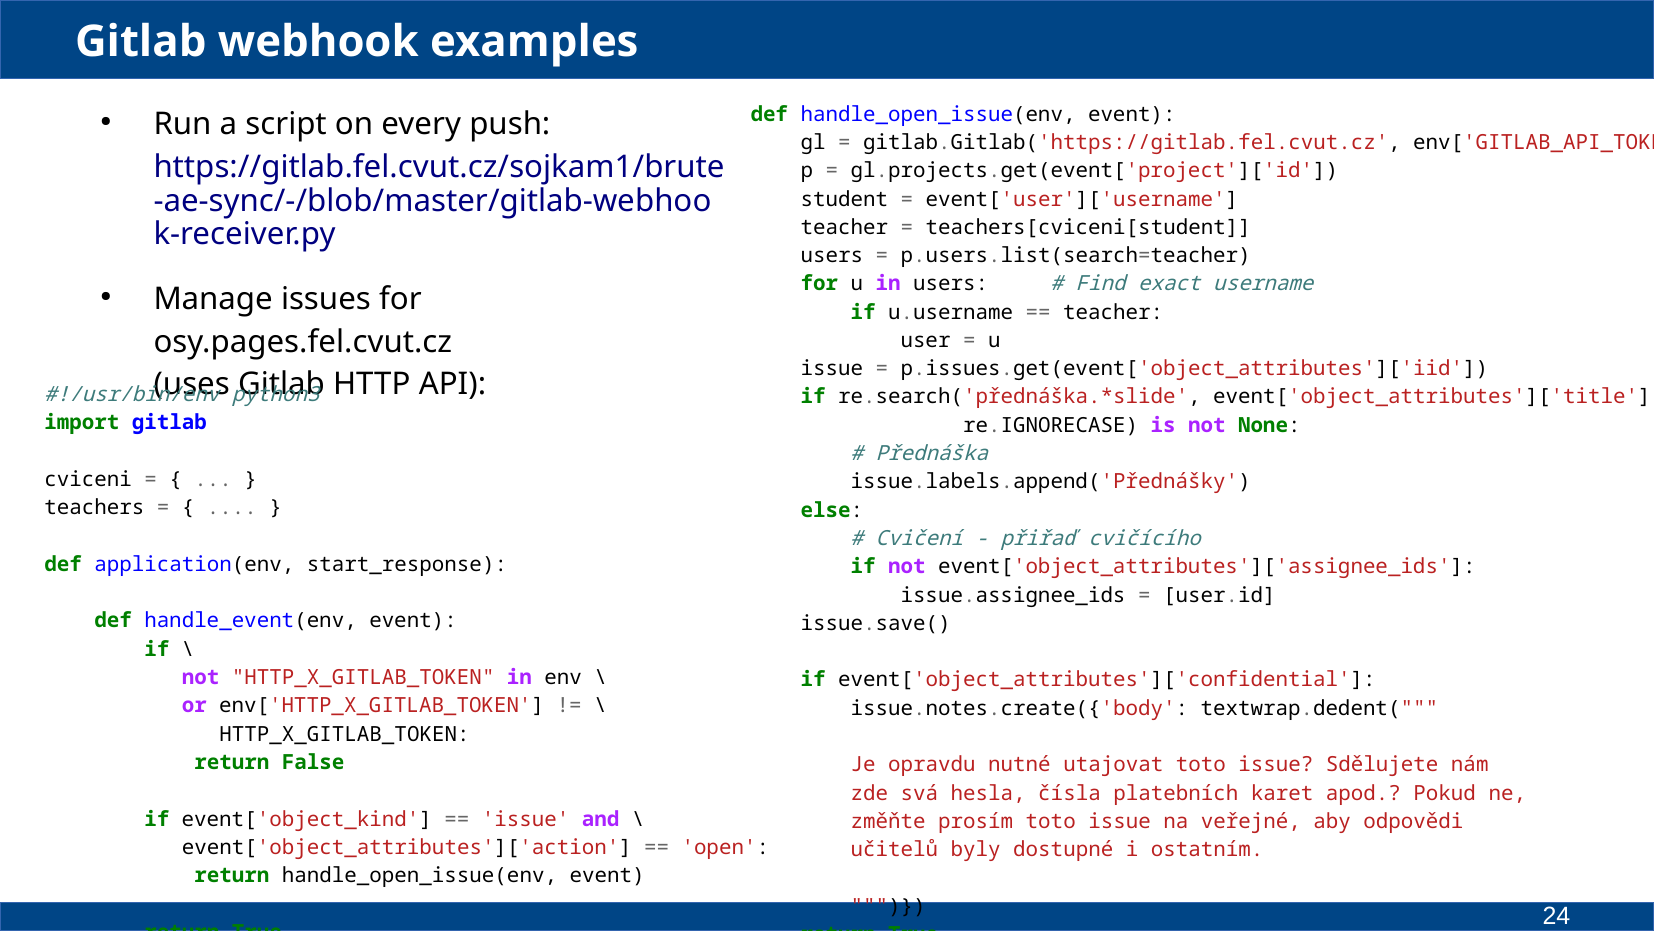

# Gitlab webhook examples
 def handle_open_issue(env, event):
 gl = gitlab.Gitlab('https://gitlab.fel.cvut.cz', env['GITLAB_API_TOKEN'])
 p = gl.projects.get(event['project']['id'])
 student = event['user']['username']
 teacher = teachers[cviceni[student]]
 users = p.users.list(search=teacher)
 for u in users: # Find exact username
 if u.username == teacher:
 user = u
 issue = p.issues.get(event['object_attributes']['iid'])
 if re.search('přednáška.*slide', event['object_attributes']['title'],
 re.IGNORECASE) is not None:
 # Přednáška
 issue.labels.append('Přednášky')
 else:
 # Cvičení - přiřaď cvičícího
 if not event['object_attributes']['assignee_ids']:
 issue.assignee_ids = [user.id]
 issue.save()
 if event['object_attributes']['confidential']:
 issue.notes.create({'body': textwrap.dedent("""
 Je opravdu nutné utajovat toto issue? Sdělujete nám
 zde svá hesla, čísla platebních karet apod.? Pokud ne,
 změňte prosím toto issue na veřejné, aby odpovědi
 učitelů byly dostupné i ostatním.
 """)})
 return True
Run a script on every push:https://gitlab.fel.cvut.cz/sojkam1/brute-ae-sync/-/blob/master/gitlab-webhook-receiver.py
Manage issues for osy.pages.fel.cvut.cz
(uses Gitlab HTTP API):
#!/usr/bin/env python3
import gitlab
cviceni = { ... }
teachers = { .... }
def application(env, start_response):
 def handle_event(env, event):
 if \
 not "HTTP_X_GITLAB_TOKEN" in env \
 or env['HTTP_X_GITLAB_TOKEN'] != \
 HTTP_X_GITLAB_TOKEN:
 return False
 if event['object_kind'] == 'issue' and \
 event['object_attributes']['action'] == 'open':
 return handle_open_issue(env, event)
 return True
24